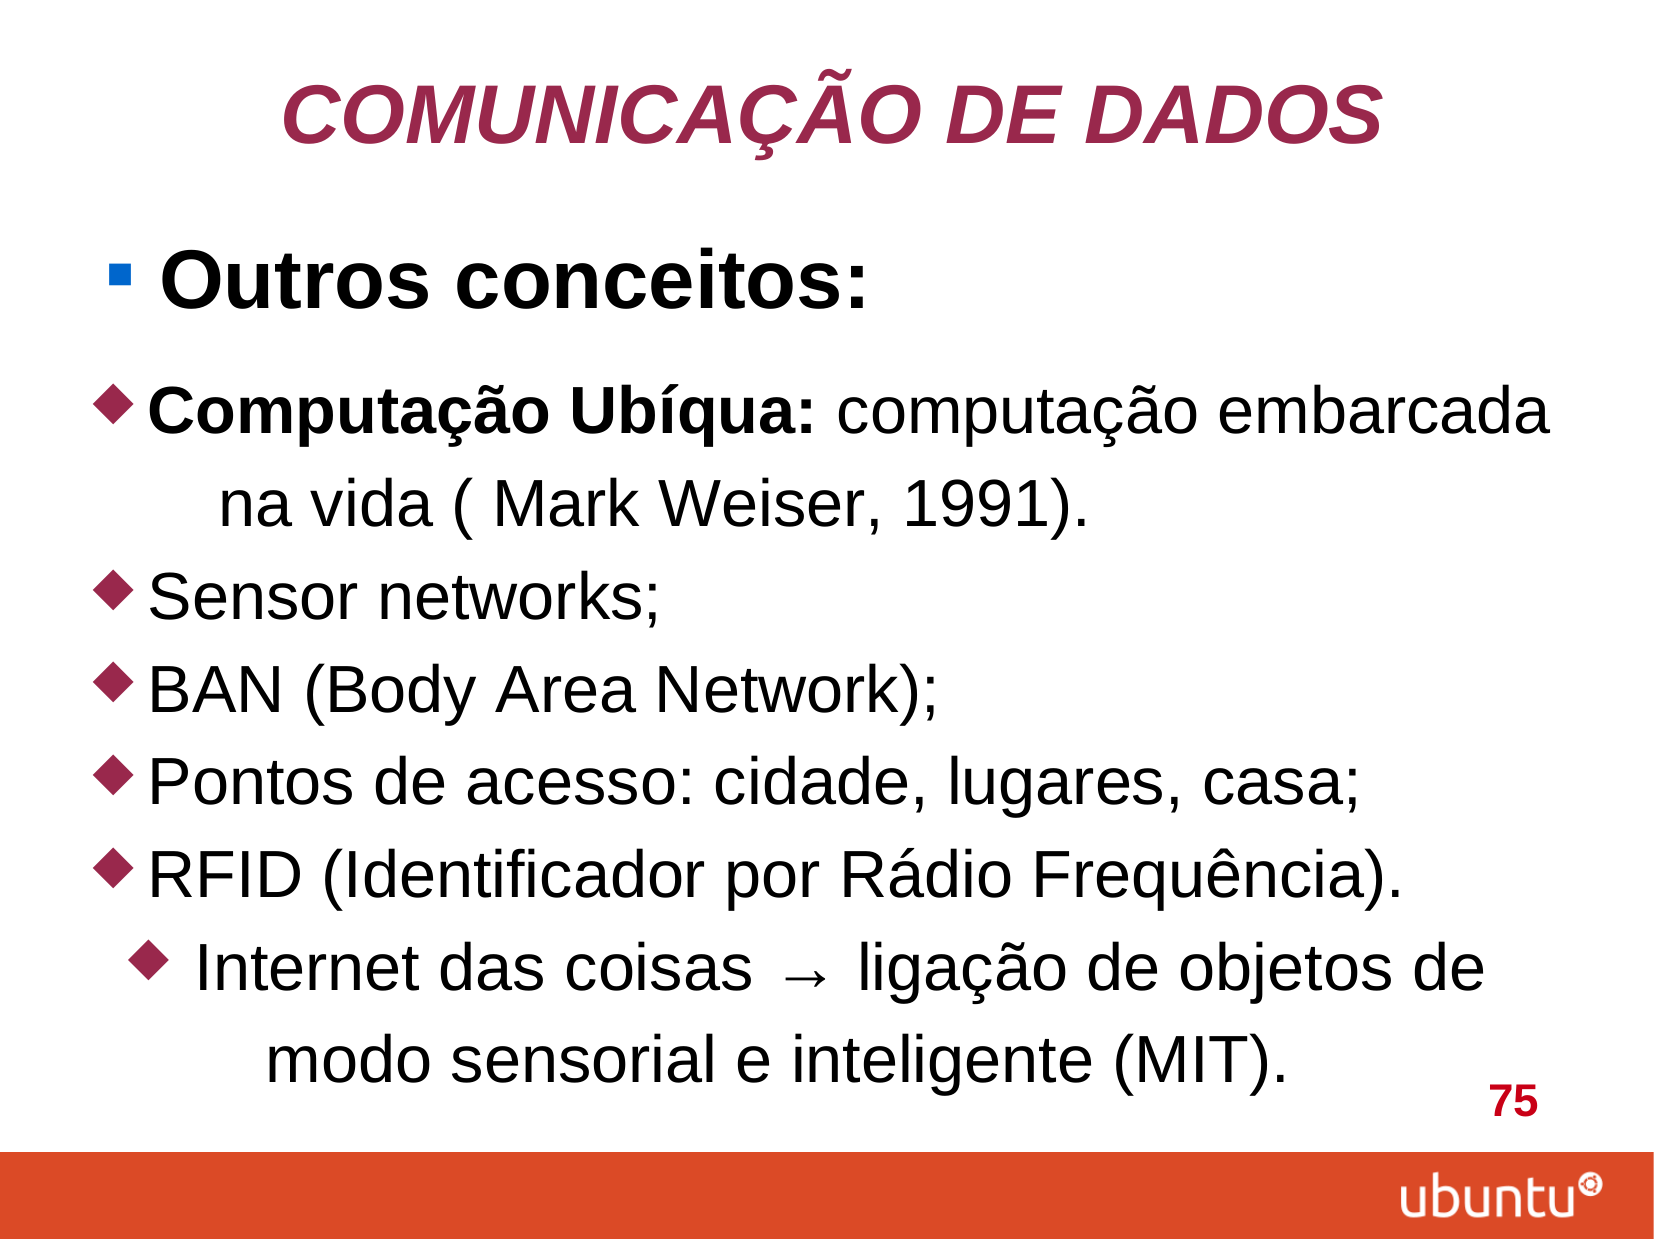

# COMUNICAÇÃO DE DADOS
Outros conceitos:
Computação Ubíqua: computação embarcada na vida ( Mark Weiser, 1991).
Sensor networks;
BAN (Body Area Network);
Pontos de acesso: cidade, lugares, casa;
RFID (Identificador por Rádio Frequência).
Internet das coisas → ligação de objetos de modo sensorial e inteligente (MIT).